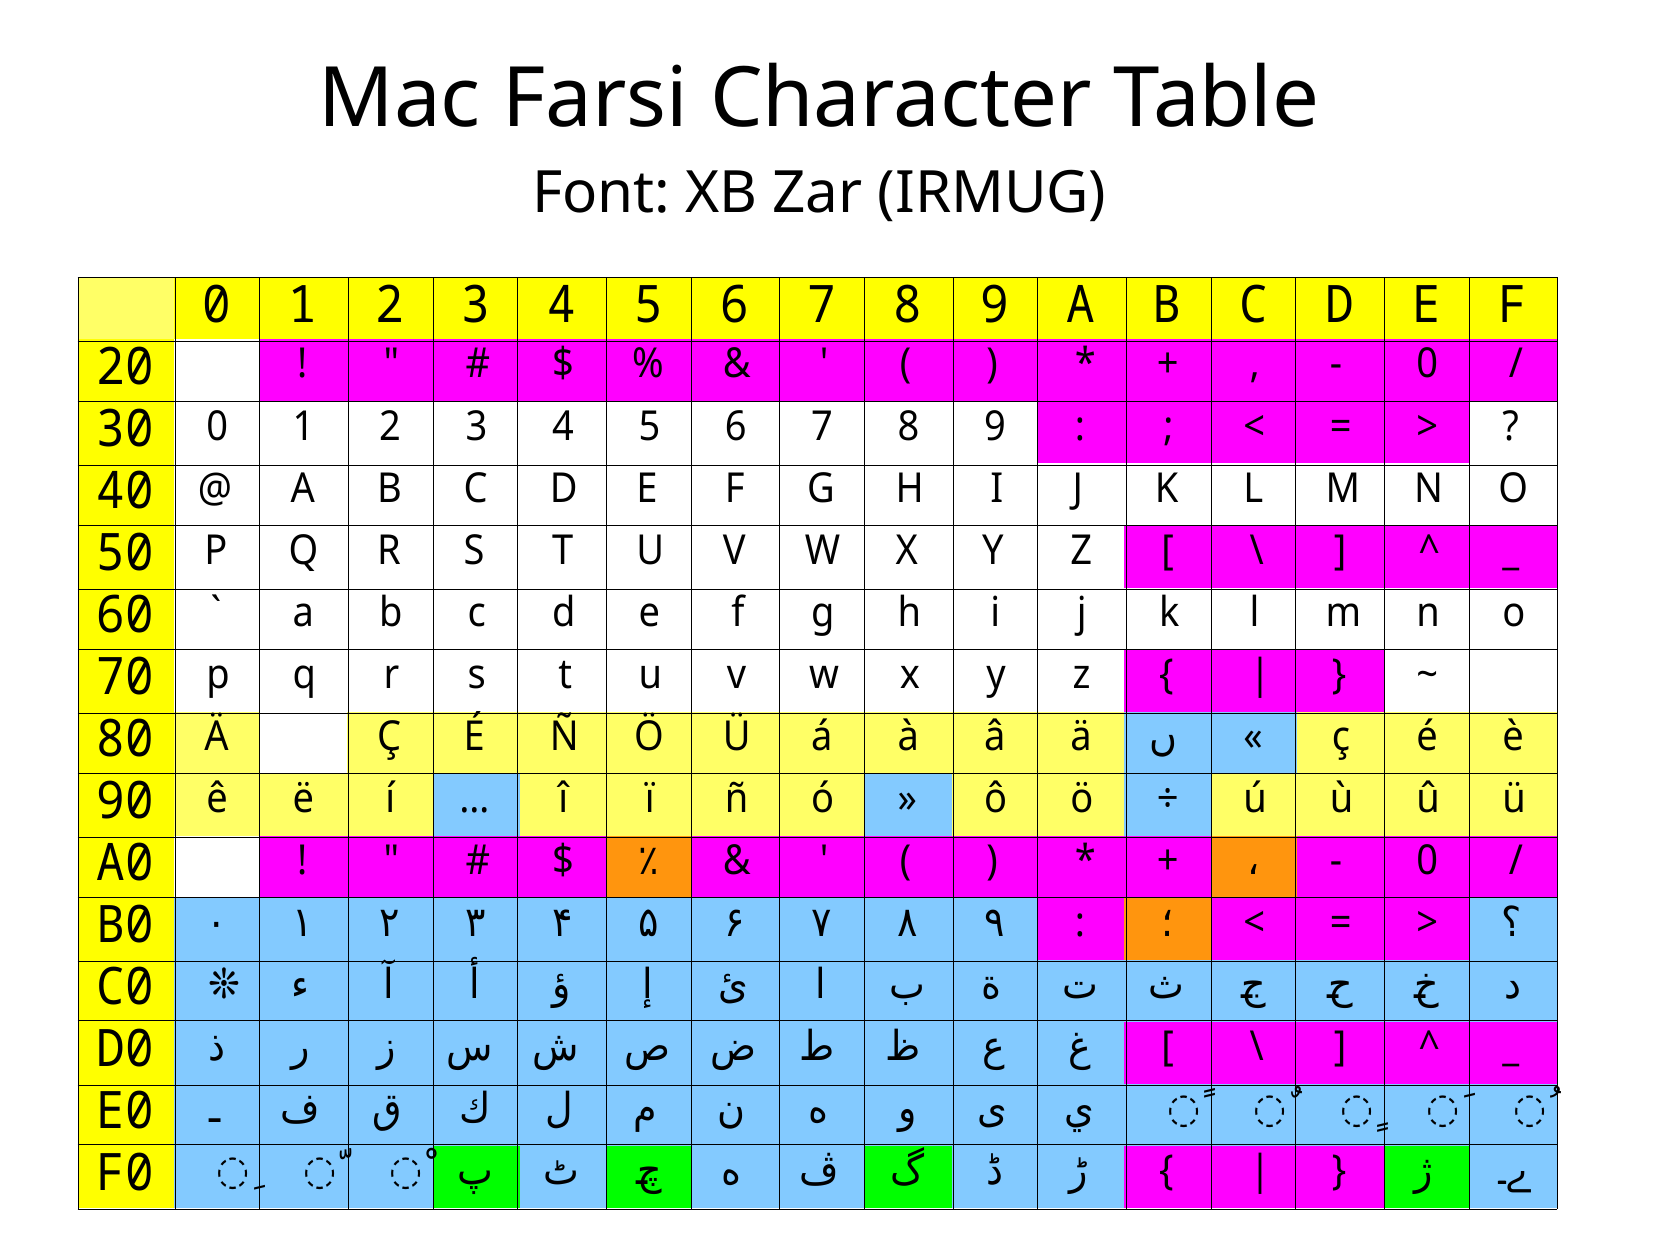

Mac Farsi Character Table
Font: XB Zar (IRMUG)